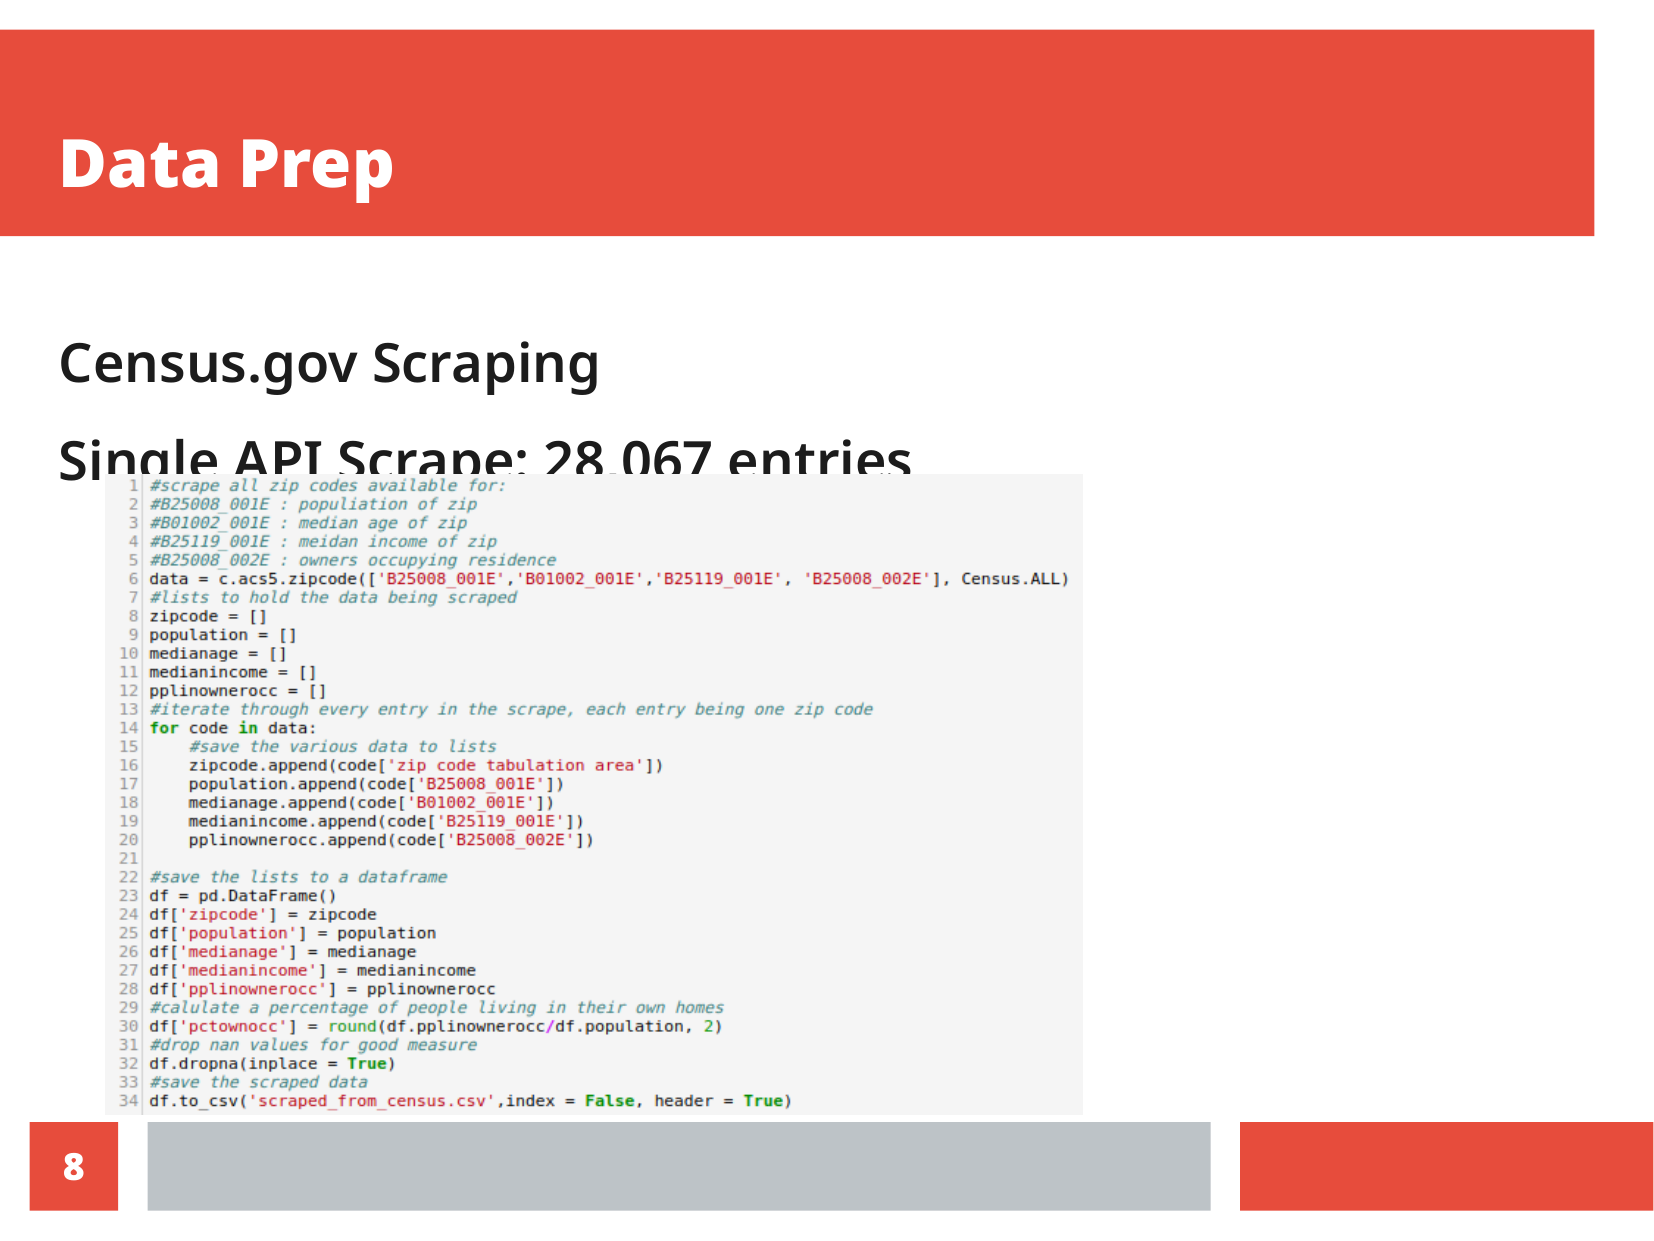

# Data Prep
Census.gov Scraping
Single API Scrape: 28,067 entries
8